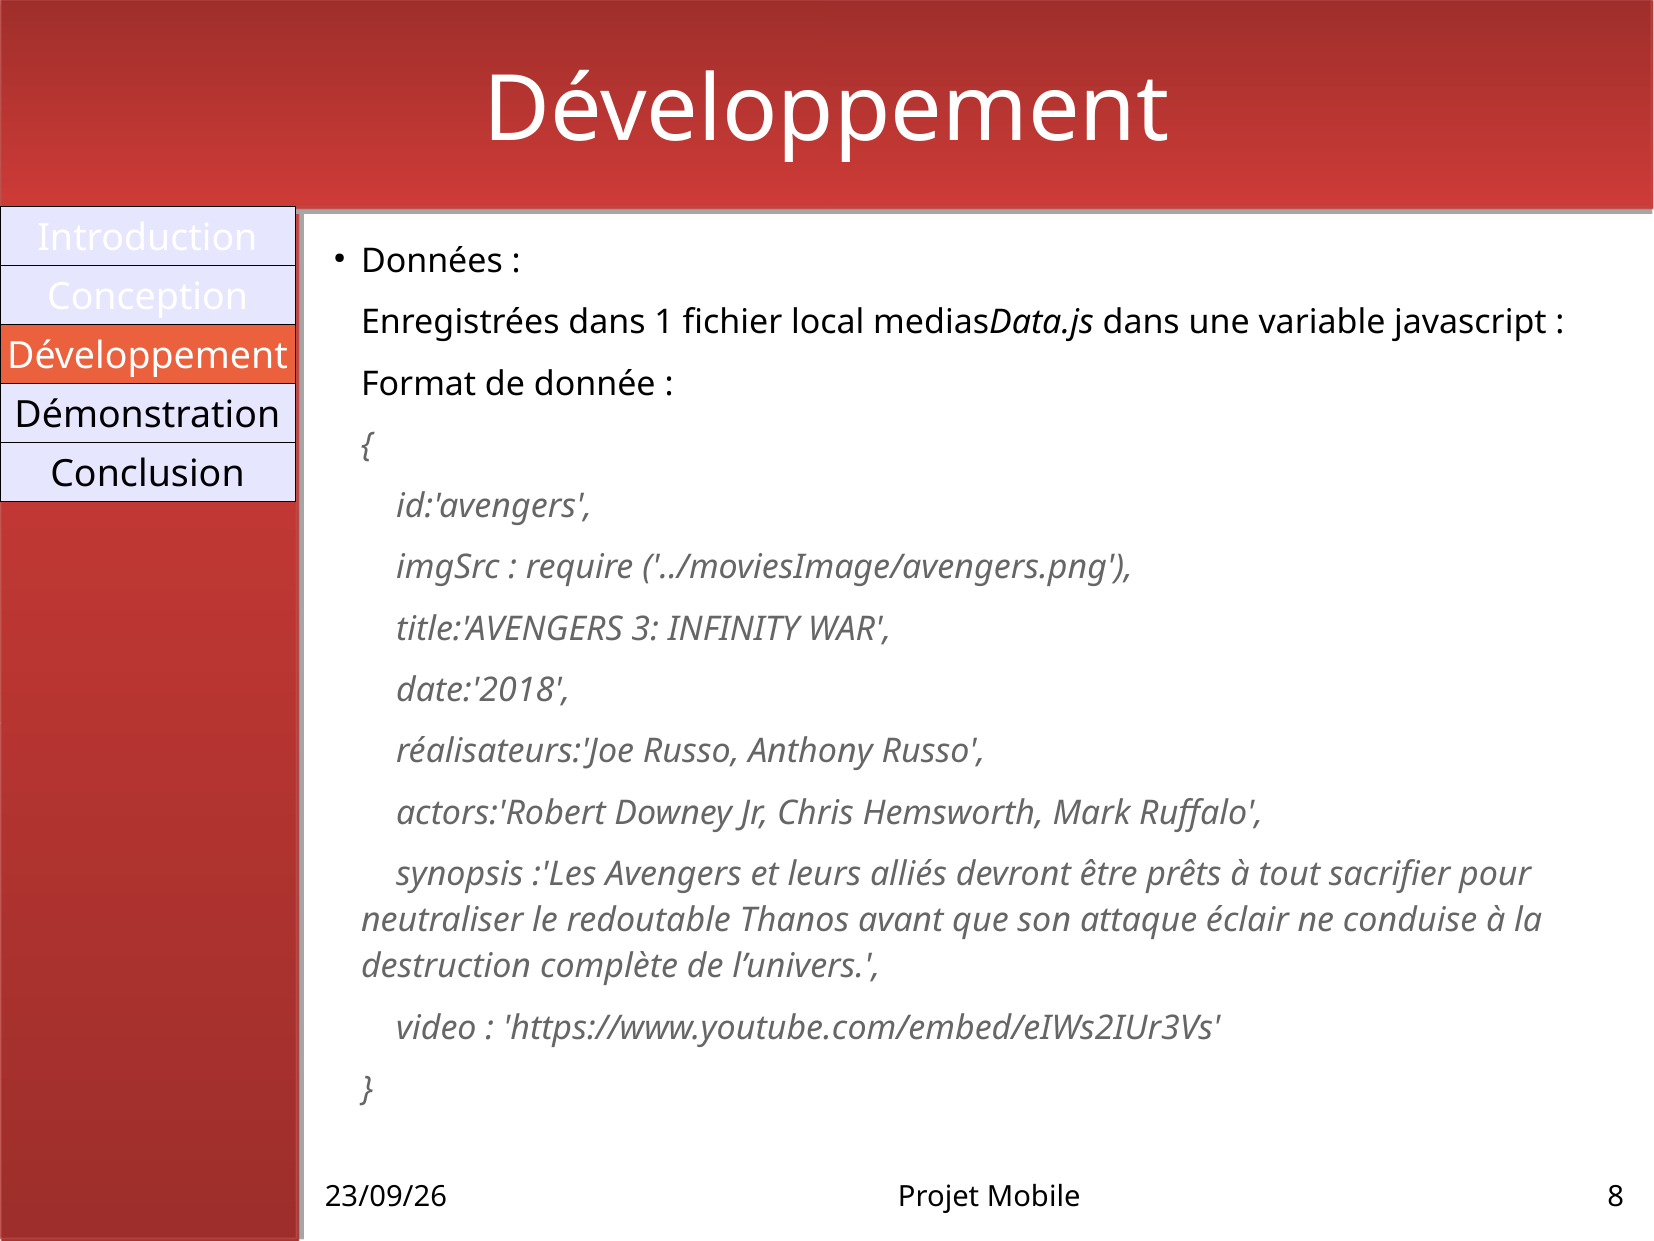

# Développement
Introduction
Données :
Enregistrées dans 1 fichier local mediasData.js dans une variable javascript :
Format de donnée :
{
 id:'avengers',
 imgSrc : require ('../moviesImage/avengers.png'),
 title:'AVENGERS 3: INFINITY WAR',
 date:'2018',
 réalisateurs:'Joe Russo, Anthony Russo',
 actors:'Robert Downey Jr, Chris Hemsworth, Mark Ruffalo',
 synopsis :'Les Avengers et leurs alliés devront être prêts à tout sacrifier pour neutraliser le redoutable Thanos avant que son attaque éclair ne conduise à la destruction complète de l’univers.',
 video : 'https://www.youtube.com/embed/eIWs2IUr3Vs'
}
Conception
Développement
Démonstration
Conclusion
Projet Mobile
8